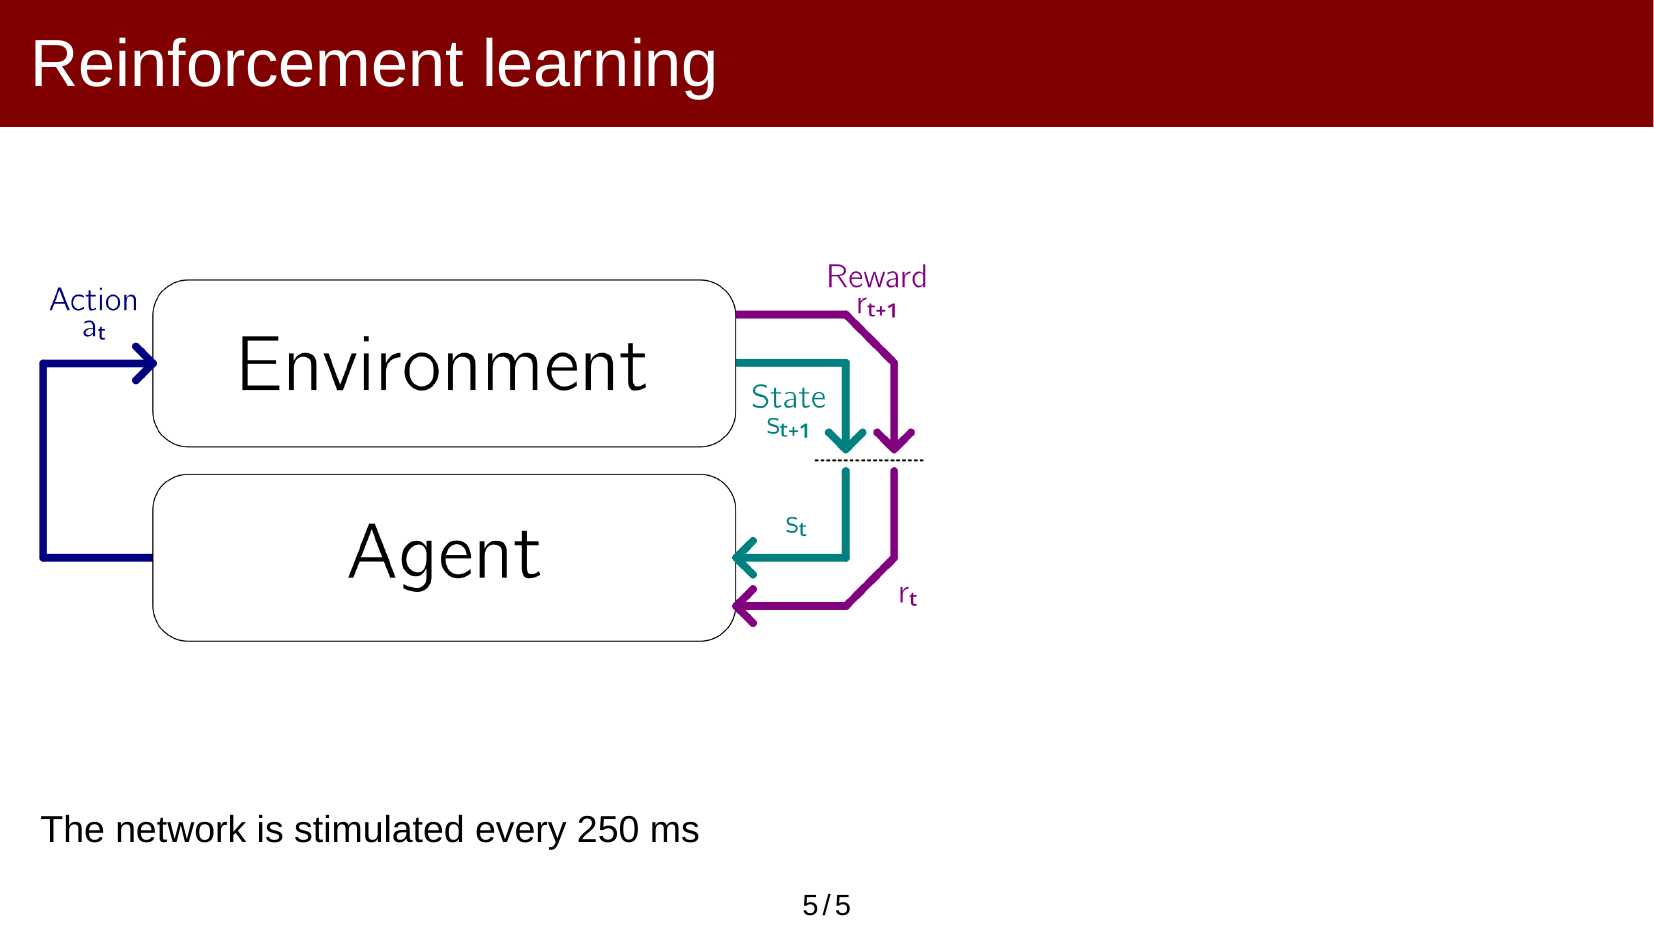

Reinforcement learning
The network is stimulated every 250 ms